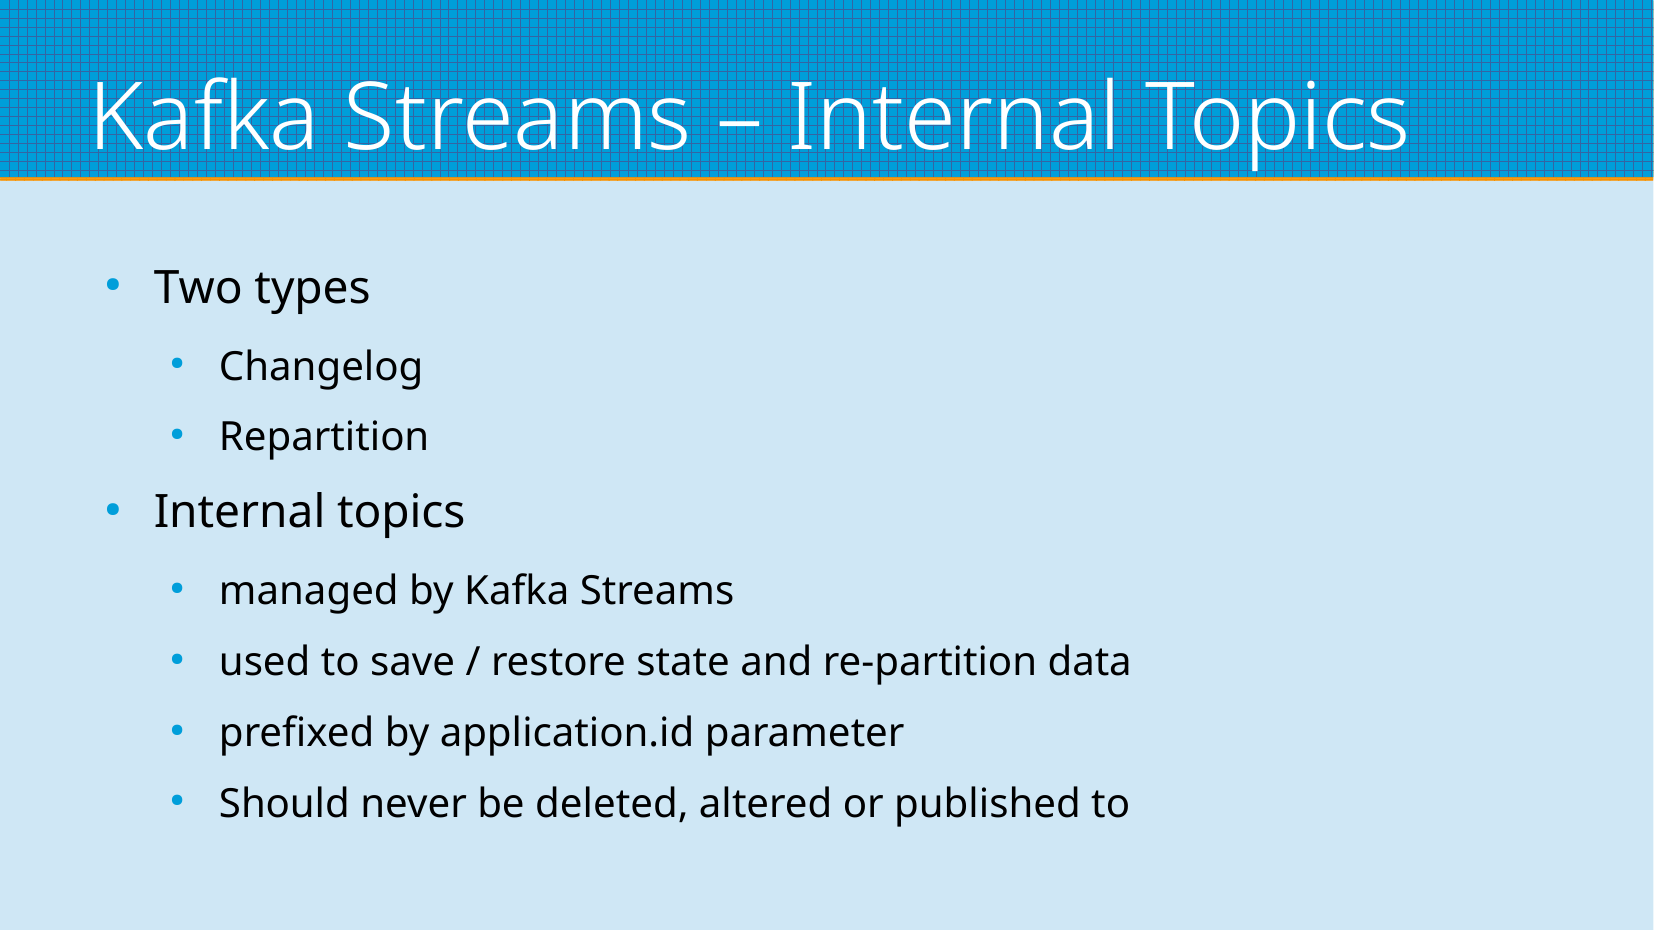

# Kafka Streams – Internal Topics
Two types
Changelog
Repartition
Internal topics
managed by Kafka Streams
used to save / restore state and re-partition data
prefixed by application.id parameter
Should never be deleted, altered or published to